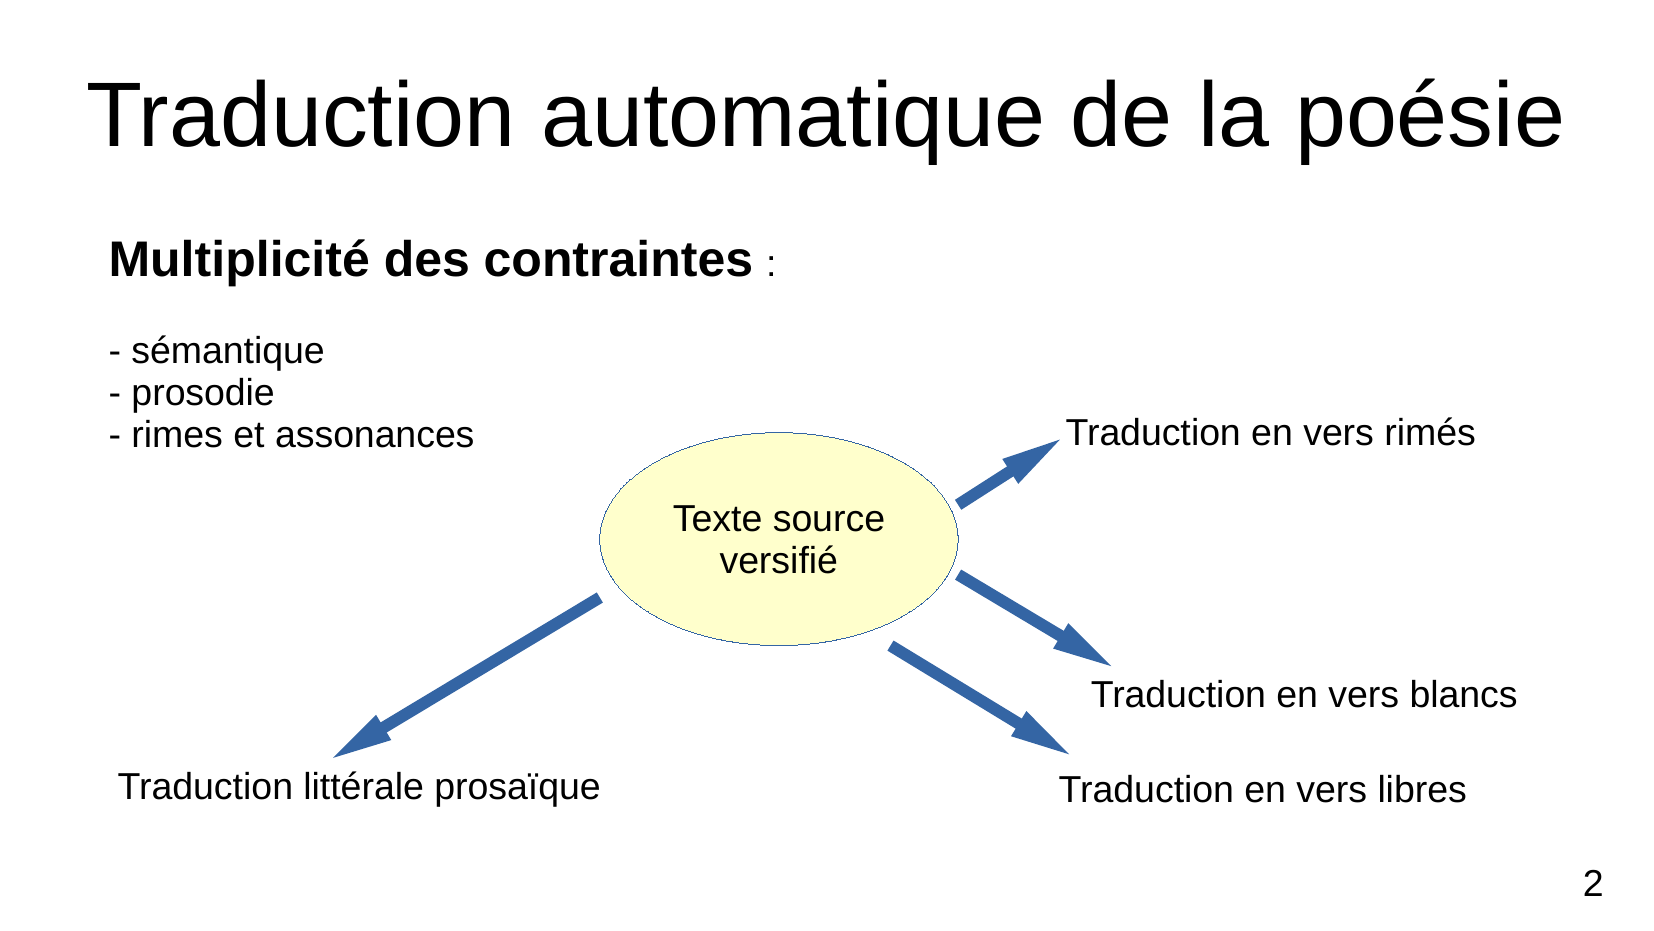

# Traduction automatique de la poésie
Multiplicité des contraintes :
- sémantique
- prosodie
- rimes et assonances
Traduction en vers rimés
Texte source
versifié
Traduction en vers blancs
Traduction littérale prosaïque
Traduction en vers libres